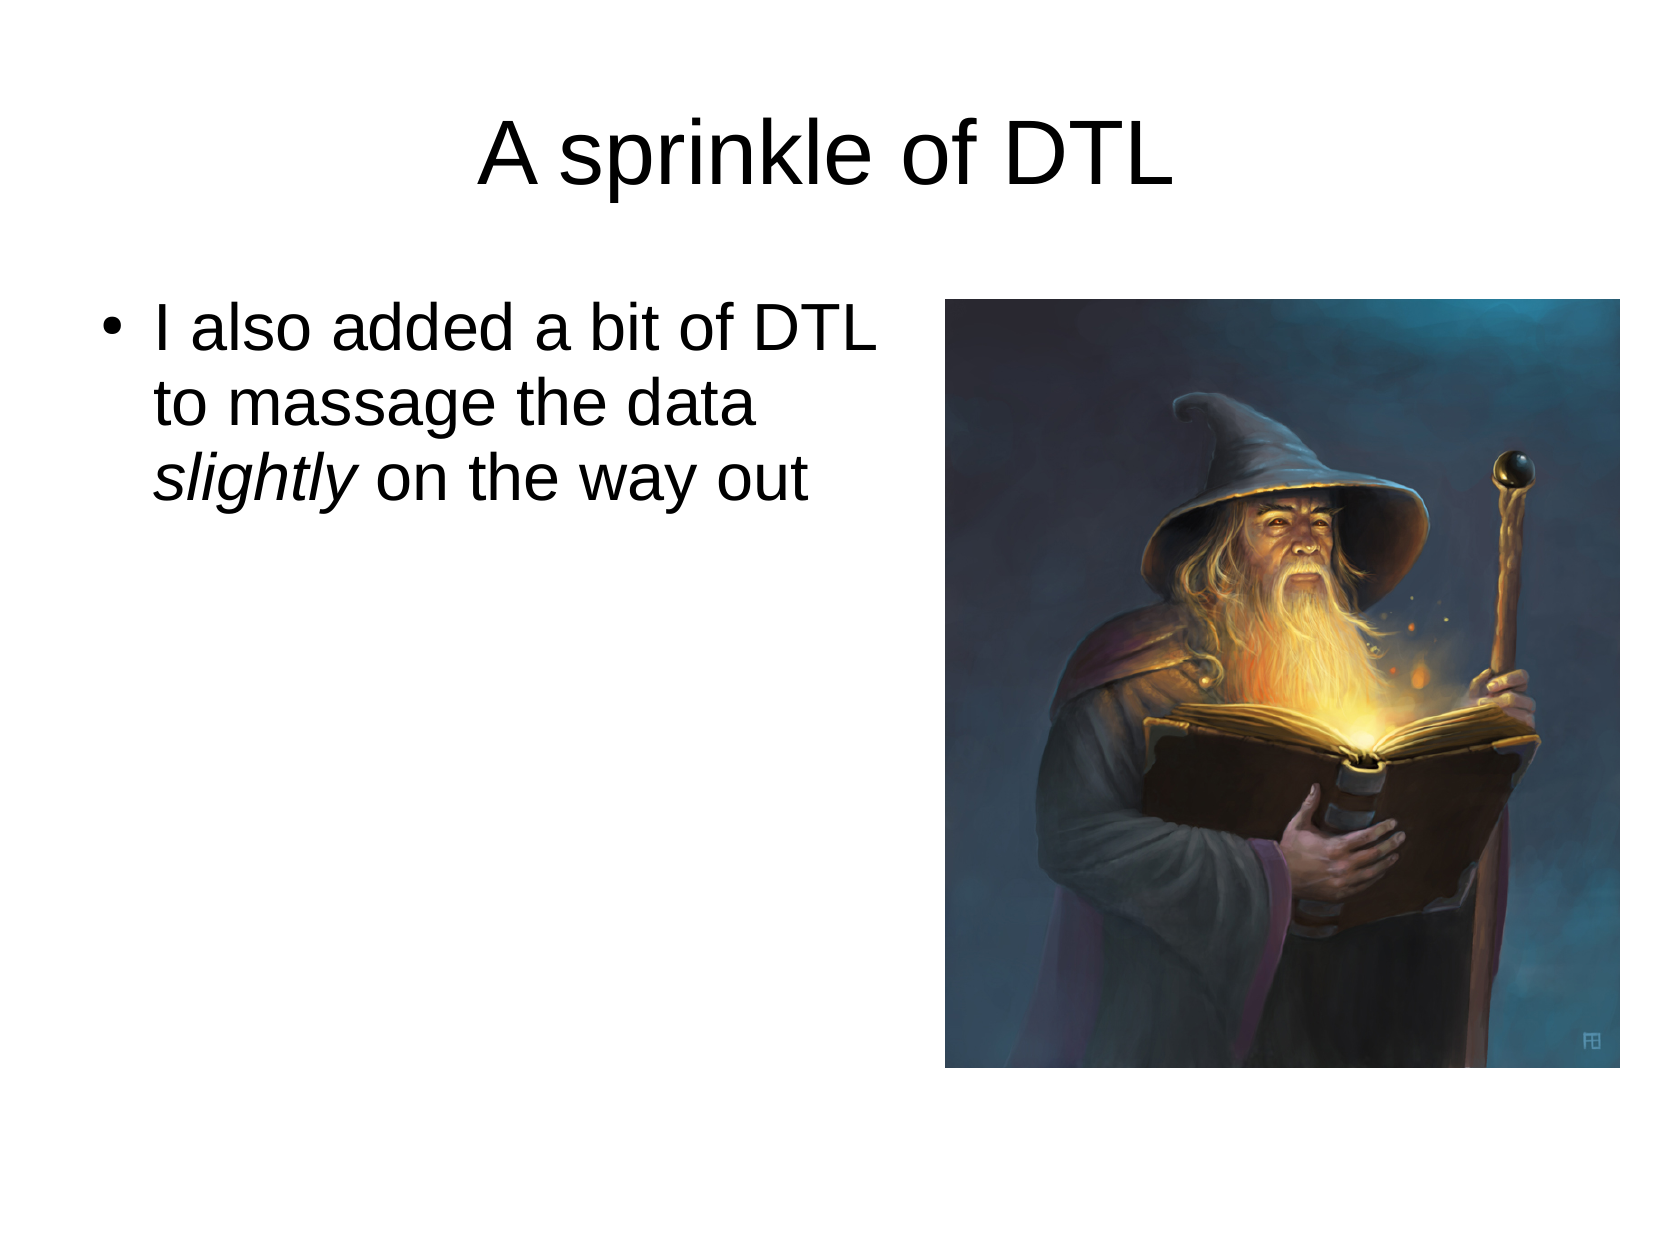

# A sprinkle of DTL
I also added a bit of DTL to massage the data slightly on the way out